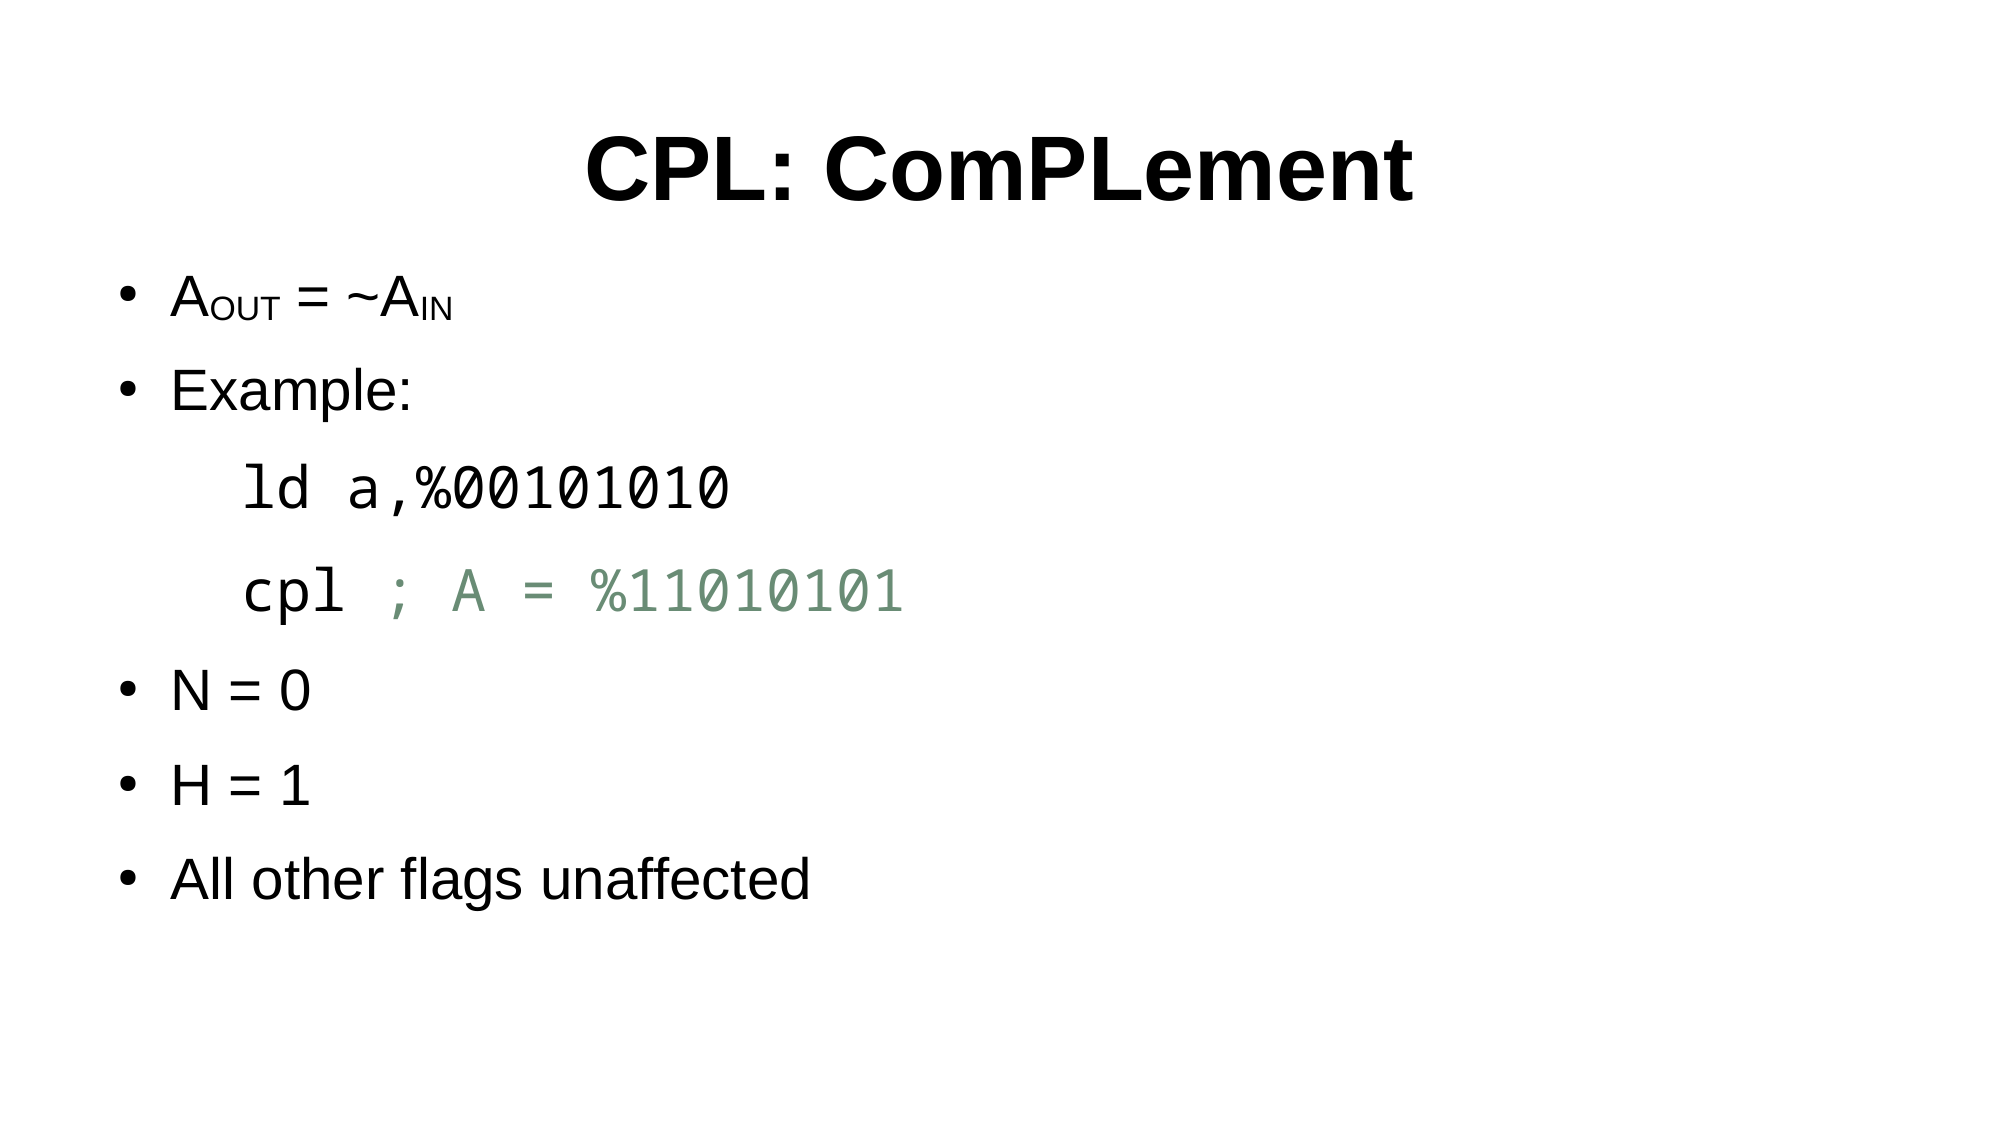

# CPL: ComPLement
AOUT = ~AIN
Example:
ld a,%00101010
cpl ; A = %11010101
N = 0
H = 1
All other flags unaffected